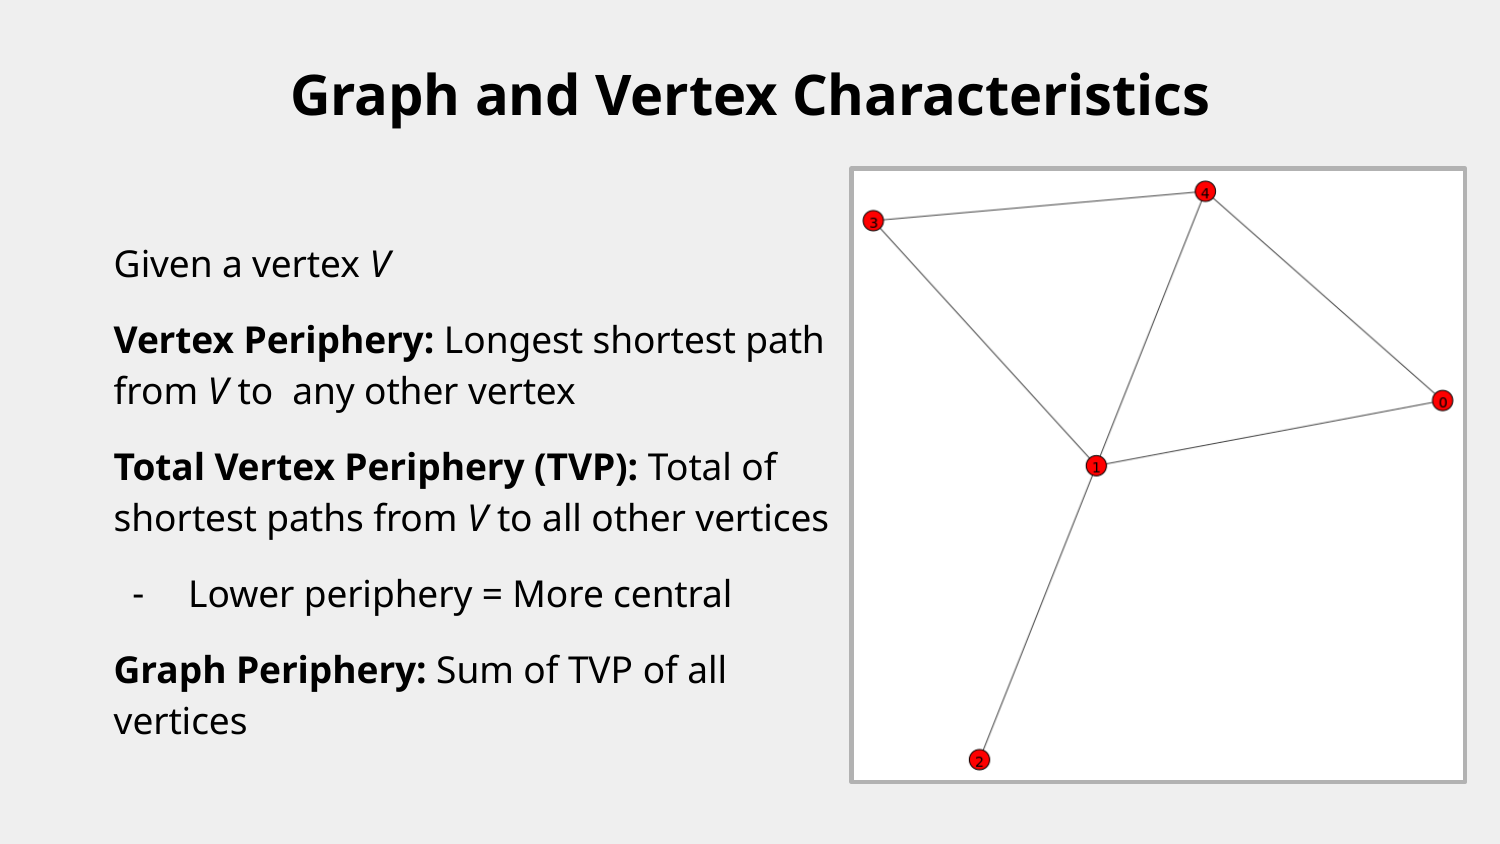

# Graph and Vertex Characteristics
Given a vertex V
Vertex Periphery: Longest shortest path from V to any other vertex
Total Vertex Periphery (TVP): Total of shortest paths from V to all other vertices
Lower periphery = More central
Graph Periphery: Sum of TVP of all vertices